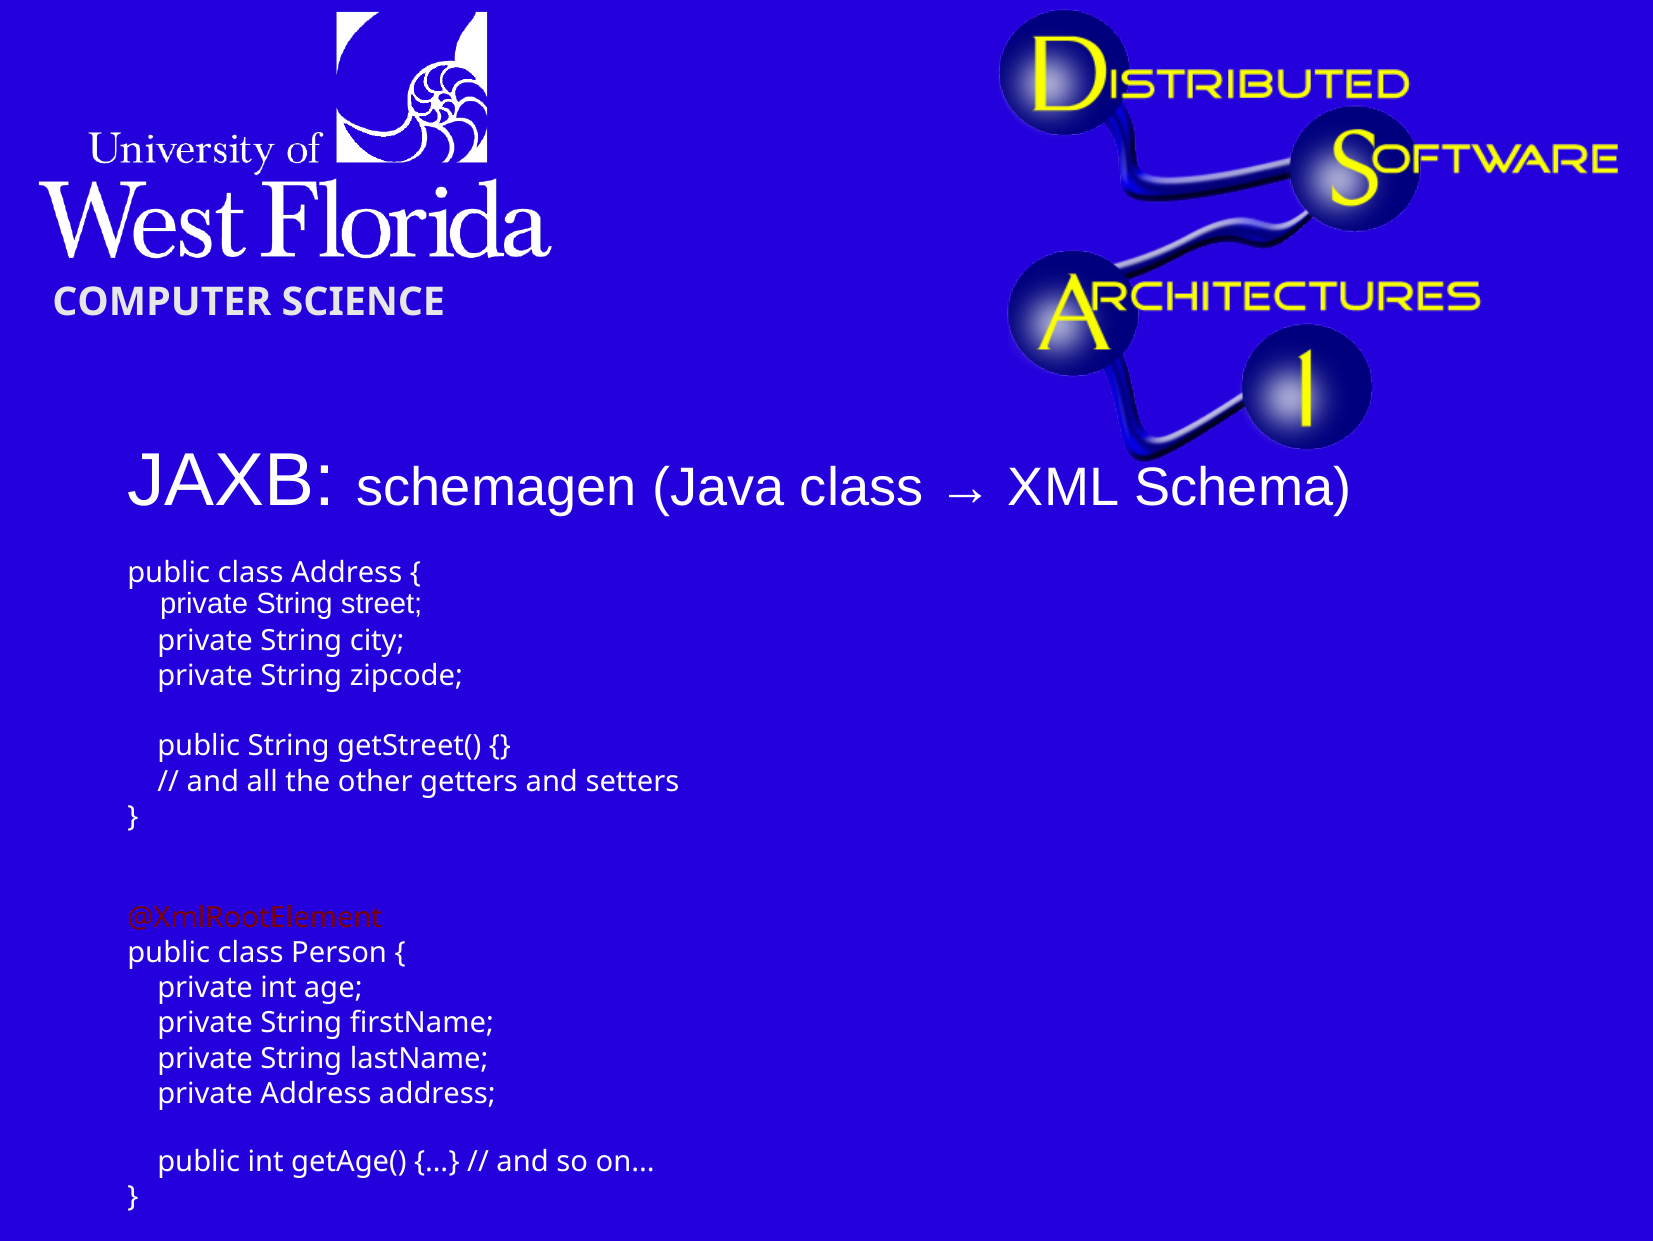

COMPUTER SCIENCE
JAXB: schemagen (Java class → XML Schema)
public class Address {
 private String street;
 private String city;
 private String zipcode;
 public String getStreet() {}
 // and all the other getters and setters
}
@XmlRootElement
public class Person {
 private int age;
 private String firstName;
 private String lastName;
 private Address address;
 public int getAge() {…} // and so on...
}